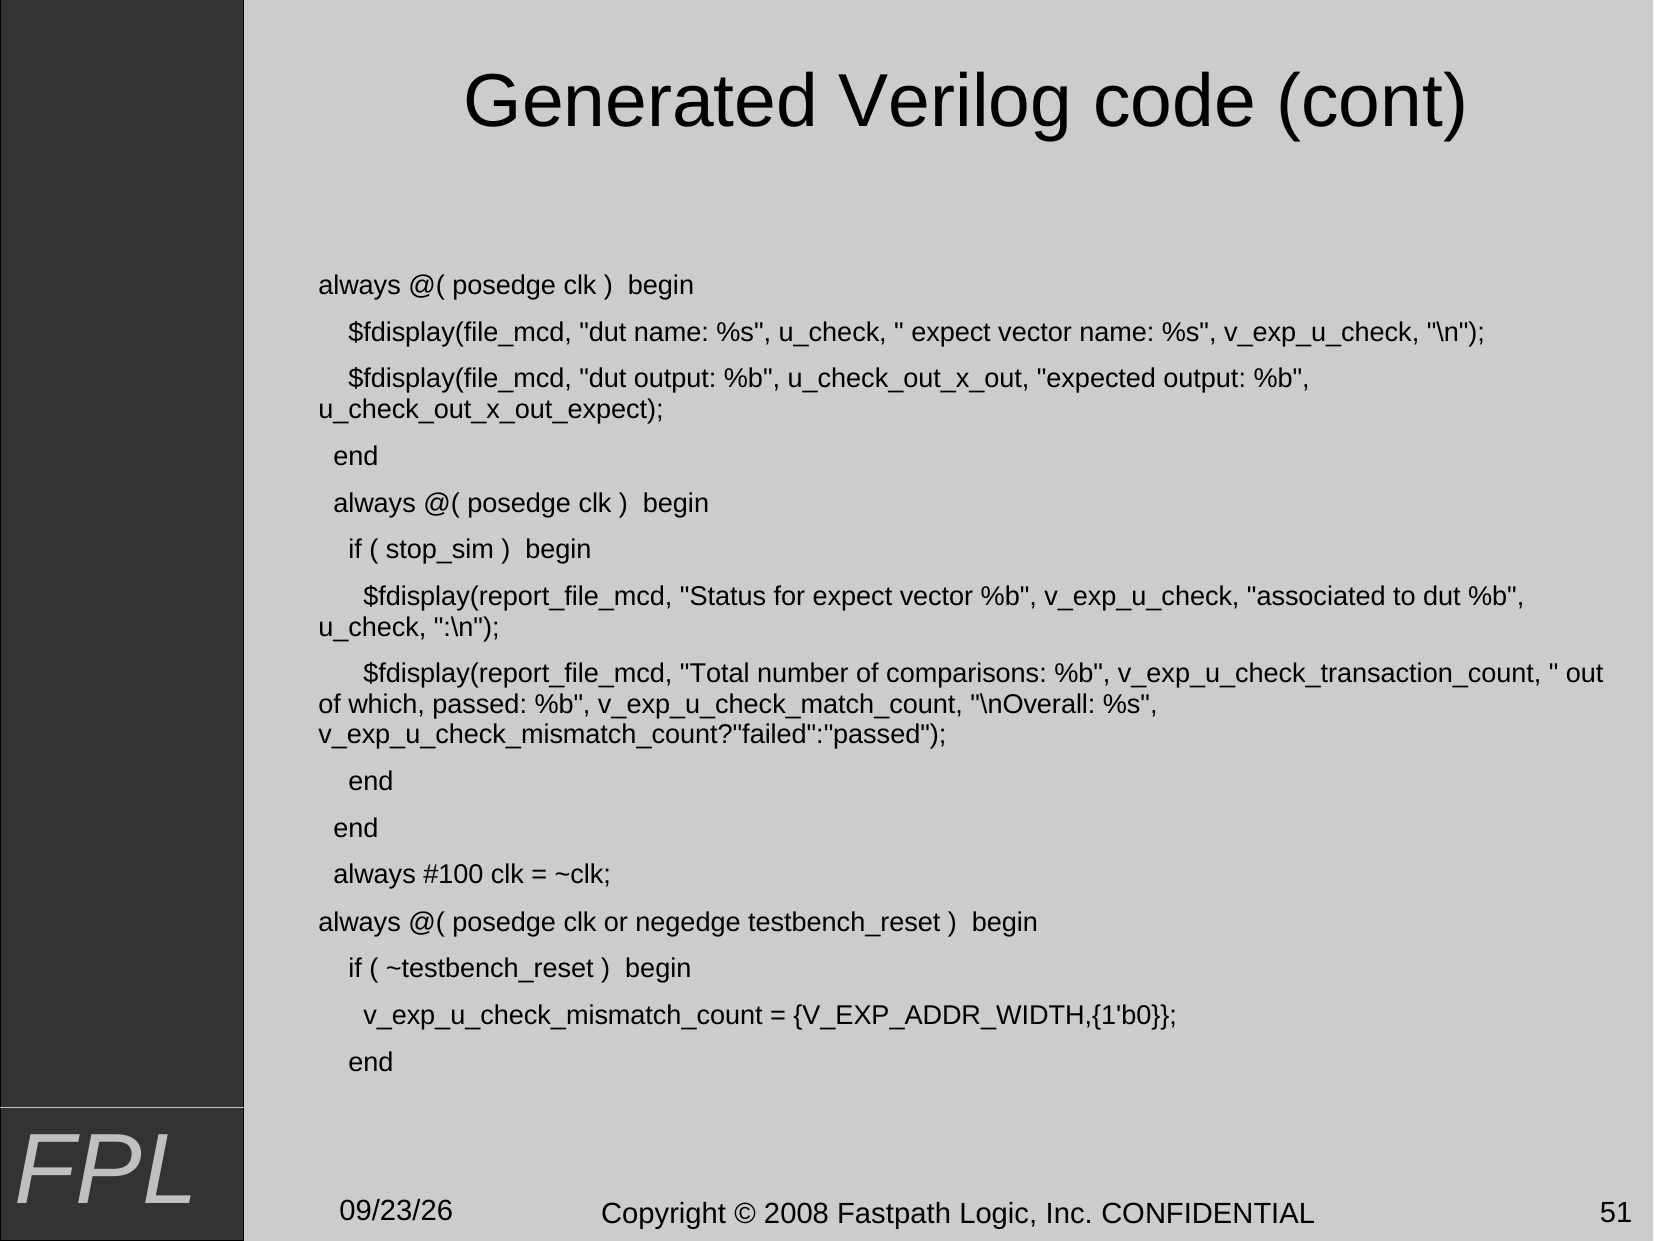

Generated Verilog code (cont)
# always @( posedge clk ) begin
 $fdisplay(file_mcd, "dut name: %s", u_check, " expect vector name: %s", v_exp_u_check, "\n");
 $fdisplay(file_mcd, "dut output: %b", u_check_out_x_out, "expected output: %b", u_check_out_x_out_expect);
 end
 always @( posedge clk ) begin
 if ( stop_sim ) begin
 $fdisplay(report_file_mcd, "Status for expect vector %b", v_exp_u_check, "associated to dut %b", u_check, ":\n");
 $fdisplay(report_file_mcd, "Total number of comparisons: %b", v_exp_u_check_transaction_count, " out of which, passed: %b", v_exp_u_check_match_count, "\nOverall: %s", v_exp_u_check_mismatch_count?"failed":"passed");
 end
 end
 always #100 clk = ~clk;
always @( posedge clk or negedge testbench_reset ) begin
 if ( ~testbench_reset ) begin
 v_exp_u_check_mismatch_count = {V_EXP_ADDR_WIDTH,{1'b0}};
 end
51
© 2008 FASTPATH LOGIC INC.